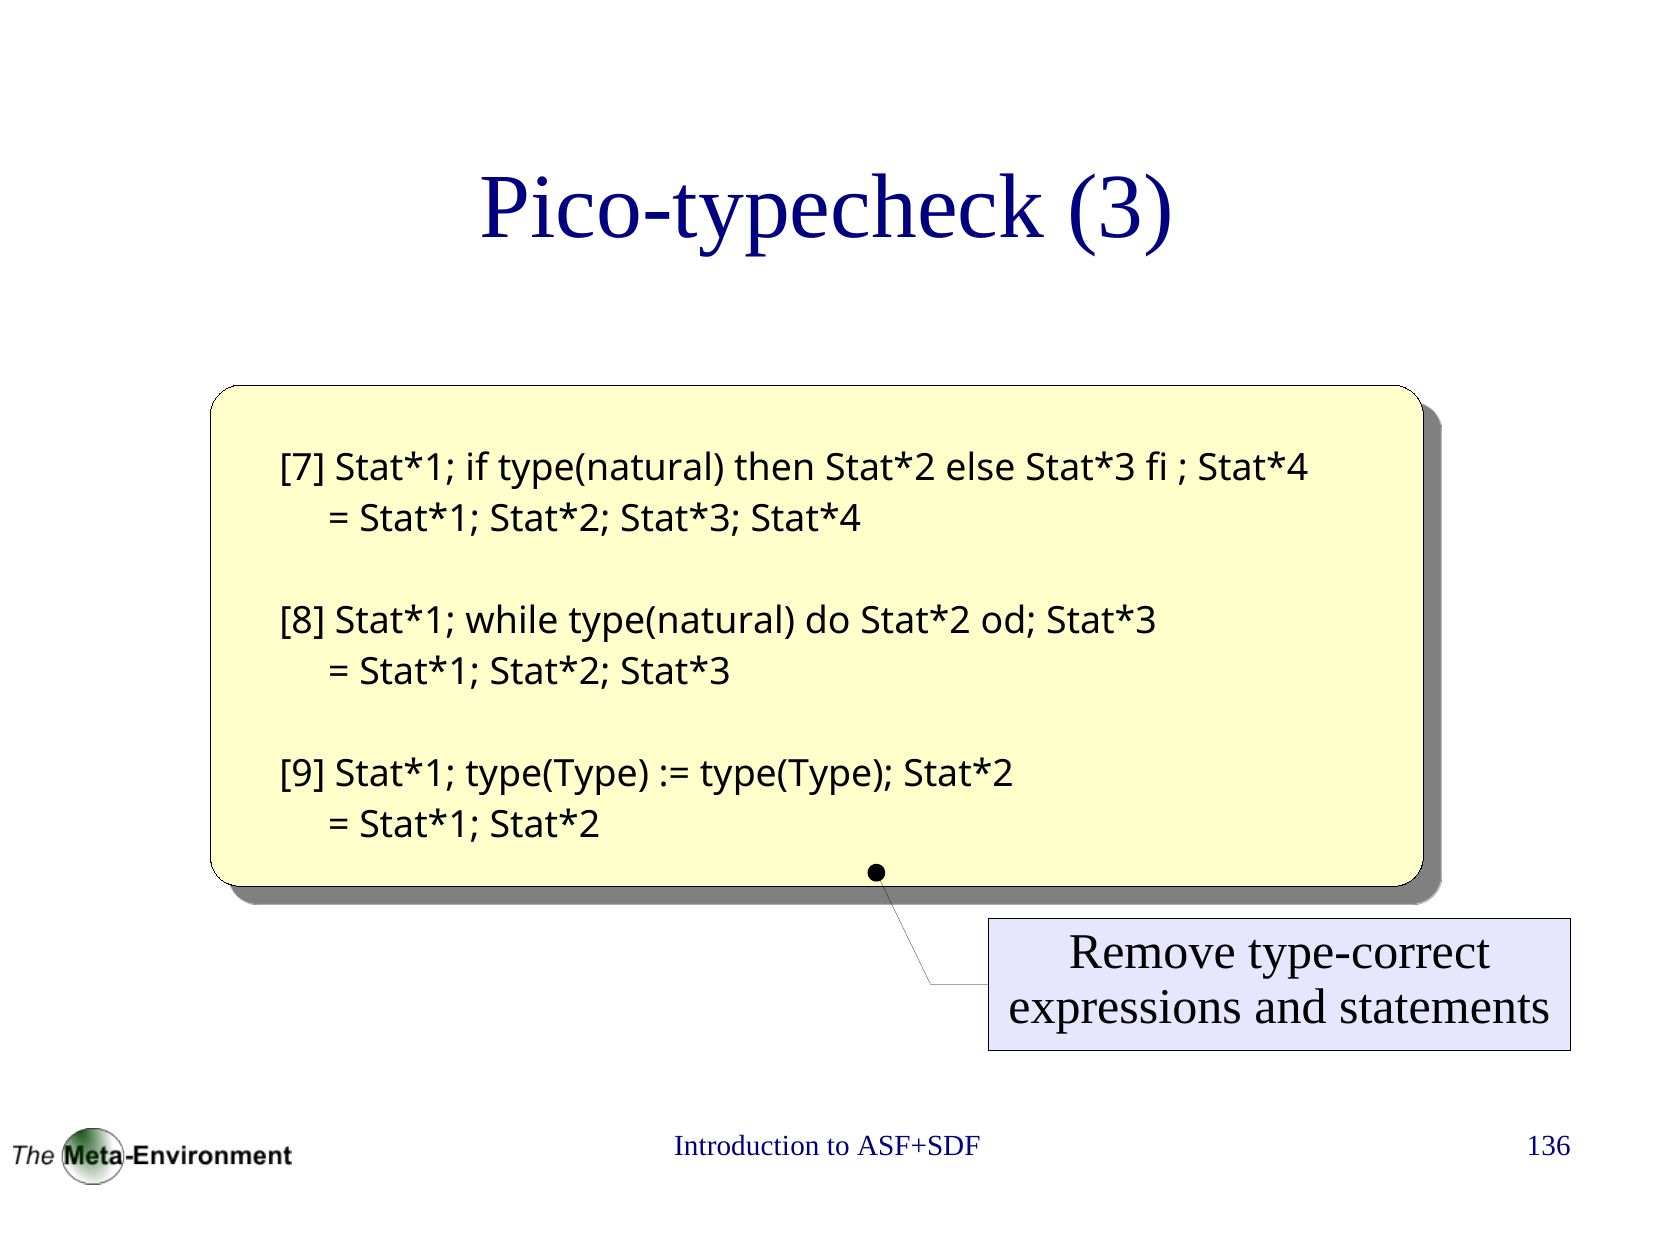

# Pico-typecheck (3)
[7] Stat*1; if type(natural) then Stat*2 else Stat*3 fi ; Stat*4
 = Stat*1; Stat*2; Stat*3; Stat*4
[8] Stat*1; while type(natural) do Stat*2 od; Stat*3
 = Stat*1; Stat*2; Stat*3
[9] Stat*1; type(Type) := type(Type); Stat*2
 = Stat*1; Stat*2
136